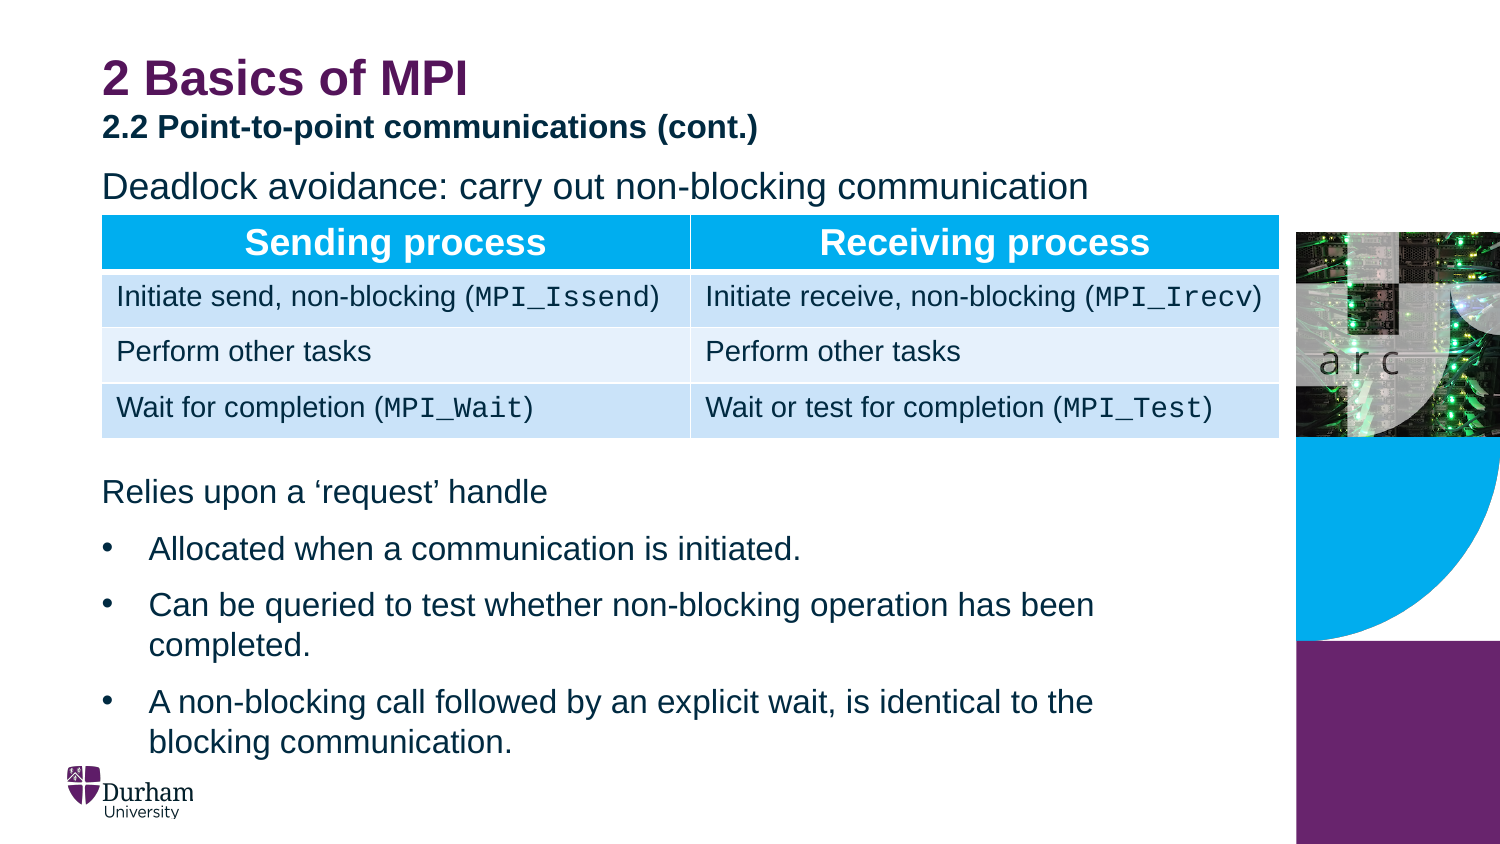

# 2 Basics of MPI 2.2 Point-to-point communications (cont.)
Deadlock avoidance: carry out non-blocking communication
Relies upon a ‘request’ handle
Allocated when a communication is initiated.
Can be queried to test whether non-blocking operation has been completed.
A non-blocking call followed by an explicit wait, is identical to the blocking communication.
| Sending process | Receiving process |
| --- | --- |
| Initiate send, non-blocking (MPI\_Issend) | Initiate receive, non-blocking (MPI\_Irecv) |
| Perform other tasks | Perform other tasks |
| Wait for completion (MPI\_Wait) | Wait or test for completion (MPI\_Test) |